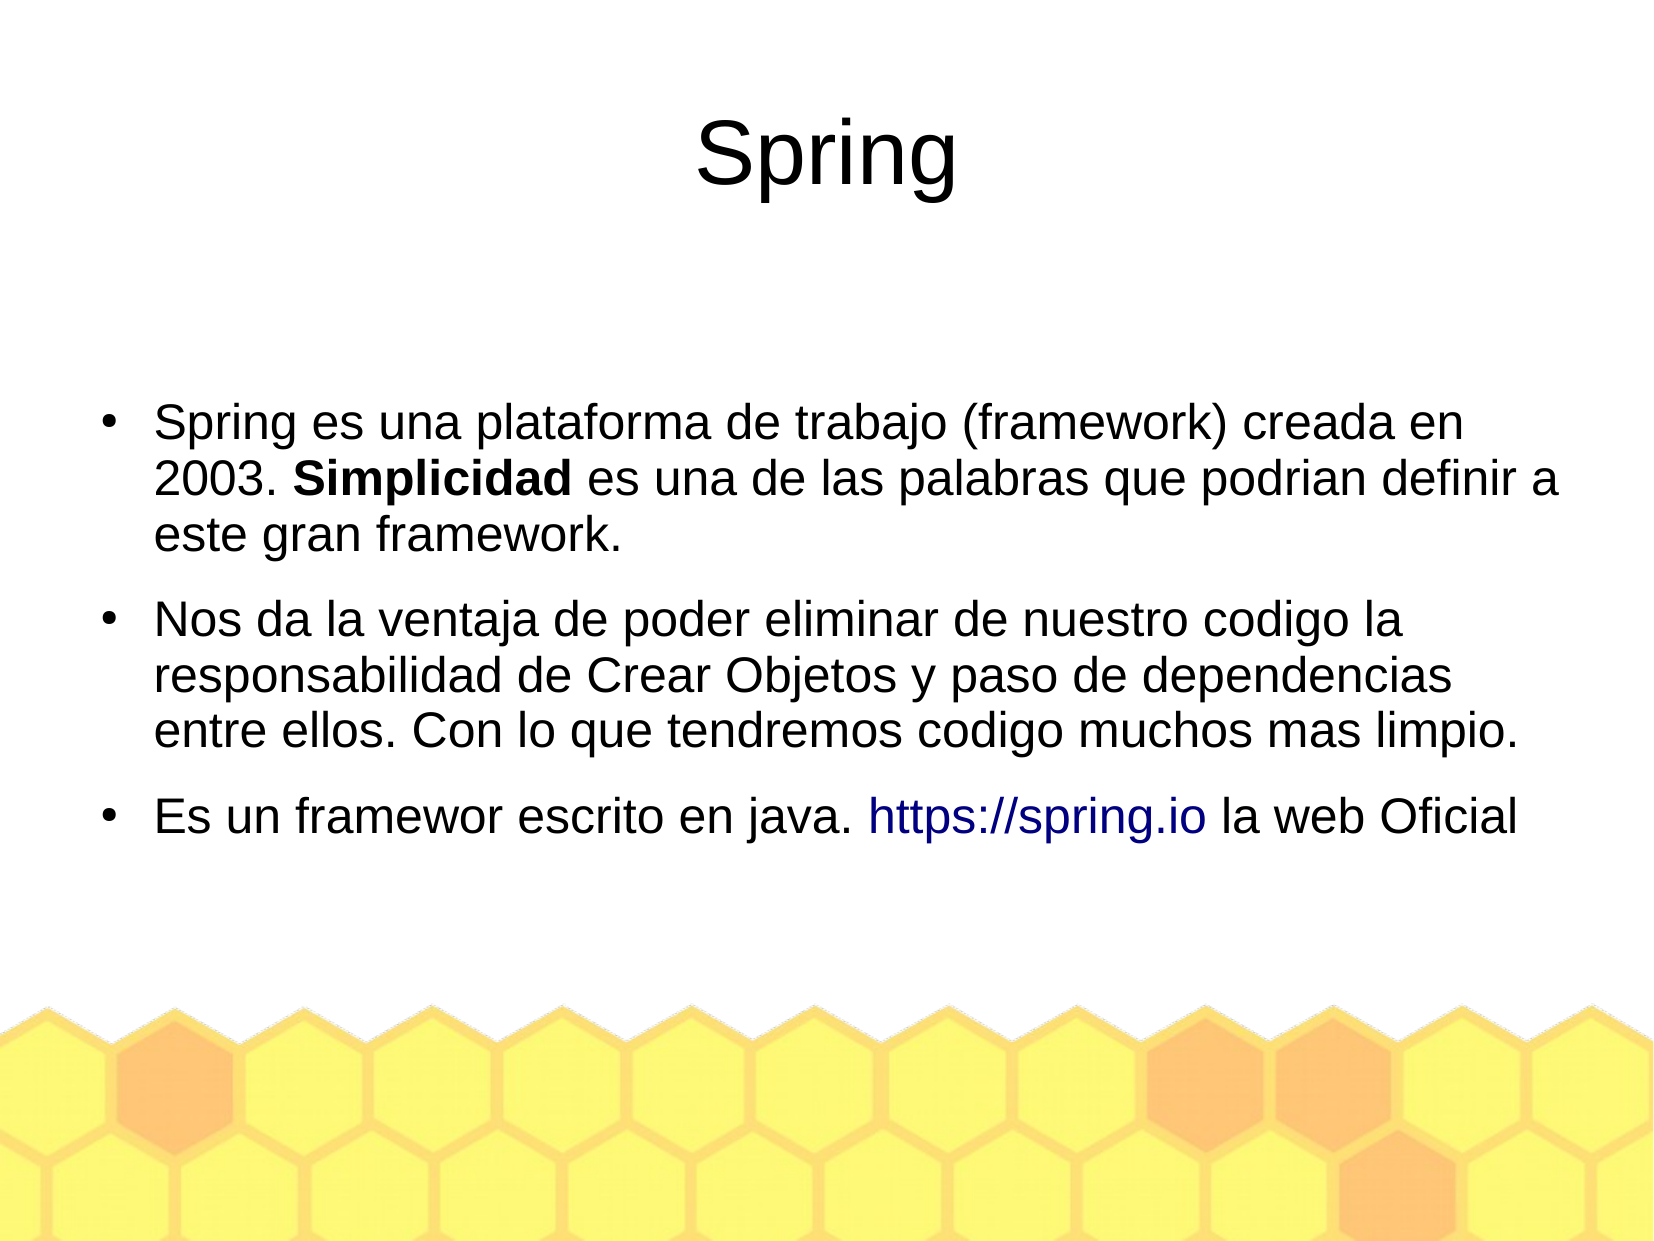

# Spring
Spring es una plataforma de trabajo (framework) creada en 2003. Simplicidad es una de las palabras que podrian definir a este gran framework.
Nos da la ventaja de poder eliminar de nuestro codigo la responsabilidad de Crear Objetos y paso de dependencias entre ellos. Con lo que tendremos codigo muchos mas limpio.
Es un framewor escrito en java. https://spring.io la web Oficial